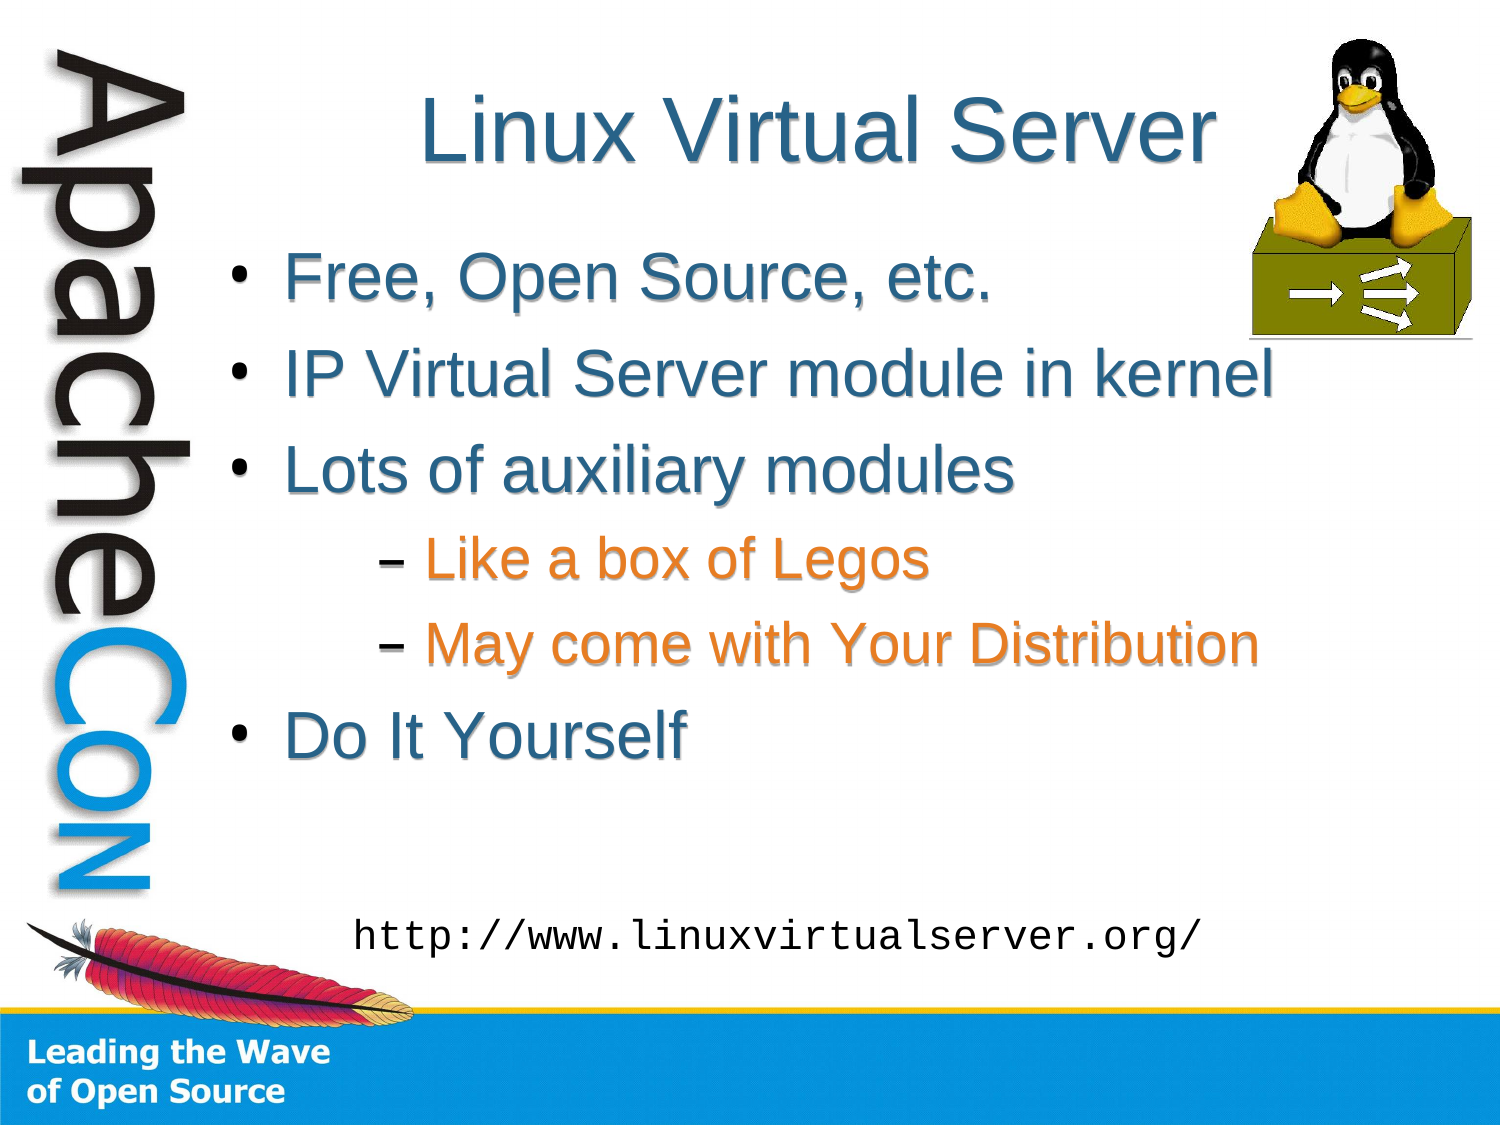

# Linux Virtual Server
Free, Open Source, etc.
IP Virtual Server module in kernel
Lots of auxiliary modules
Like a box of Legos
May come with Your Distribution
Do It Yourself
http://www.linuxvirtualserver.org/